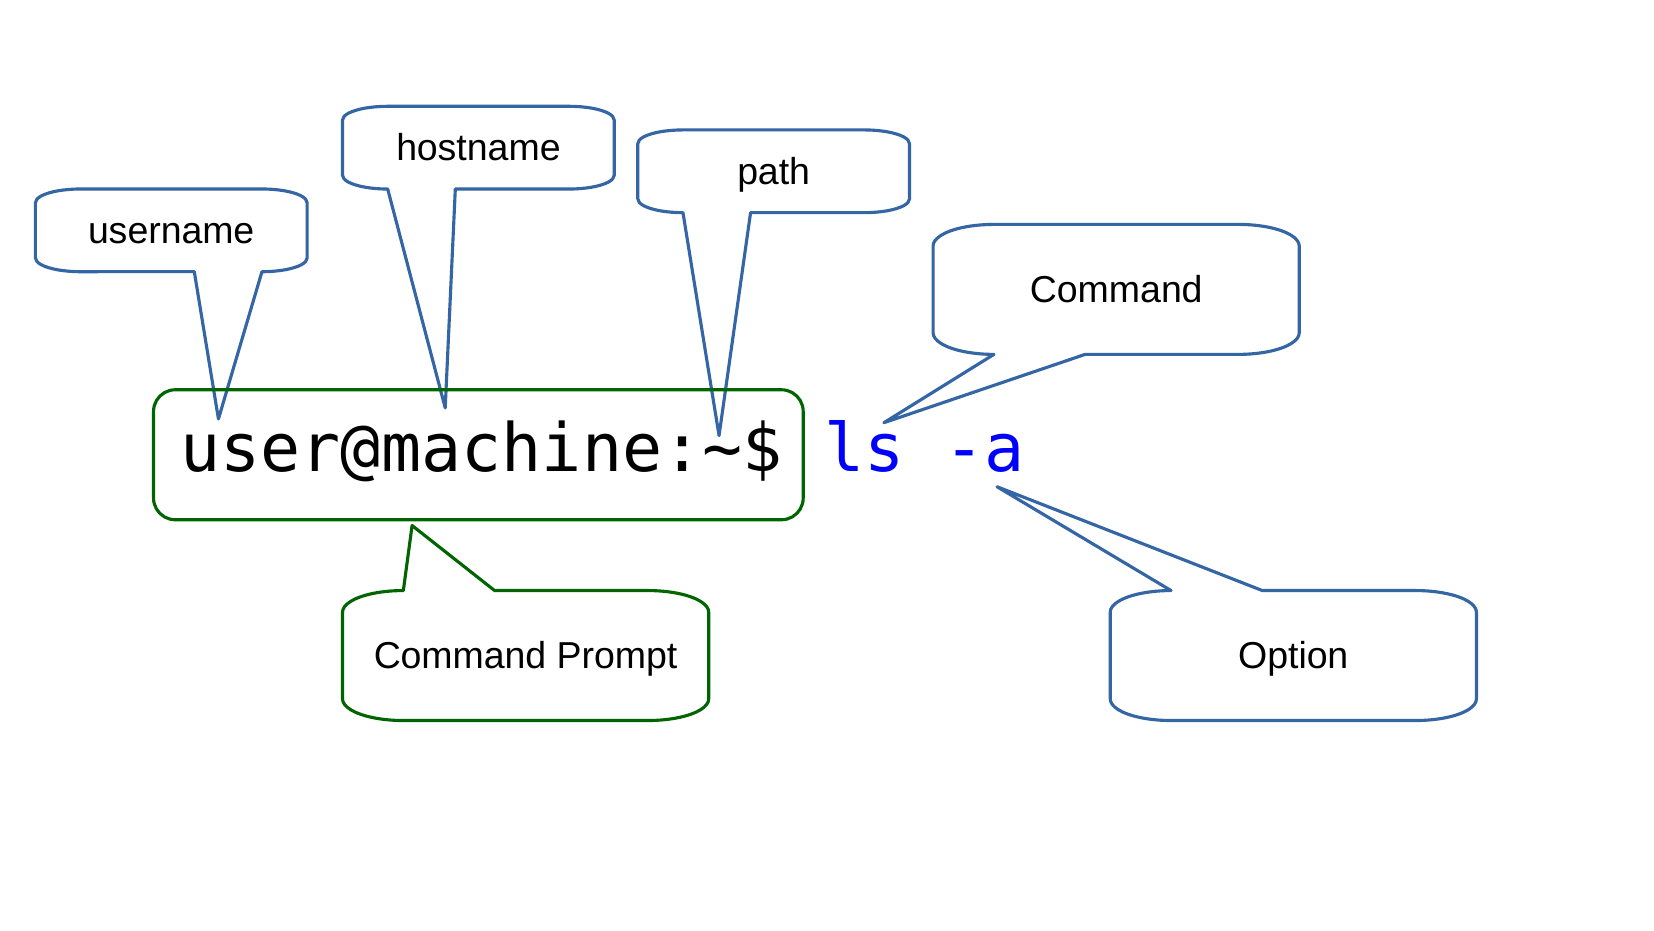

hostname
path
username
Command
user@machine:~$ ls -a
Command Prompt
Option